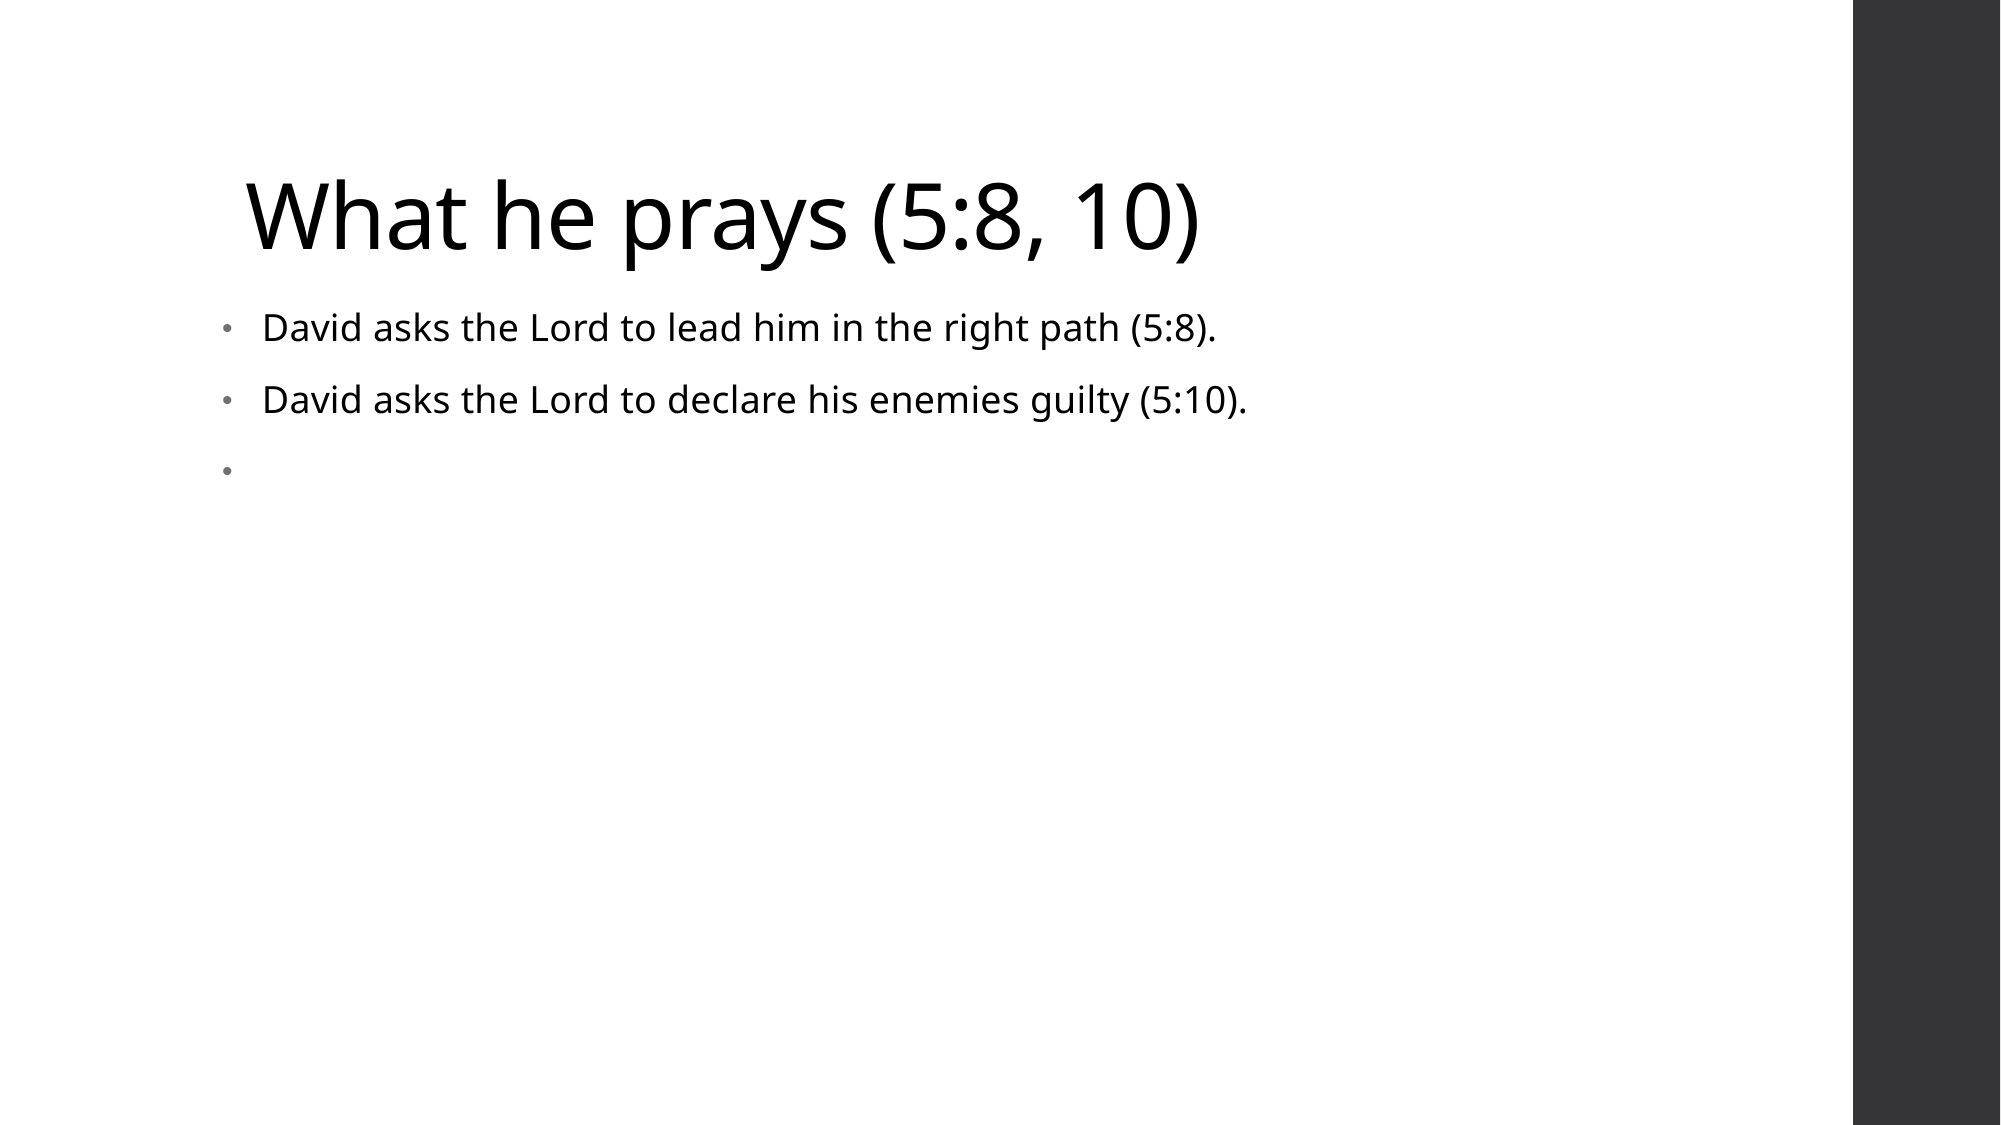

# What he prays (5:8, 10)
 David asks the Lord to lead him in the right path (5:8).
 David asks the Lord to declare his enemies guilty (5:10).